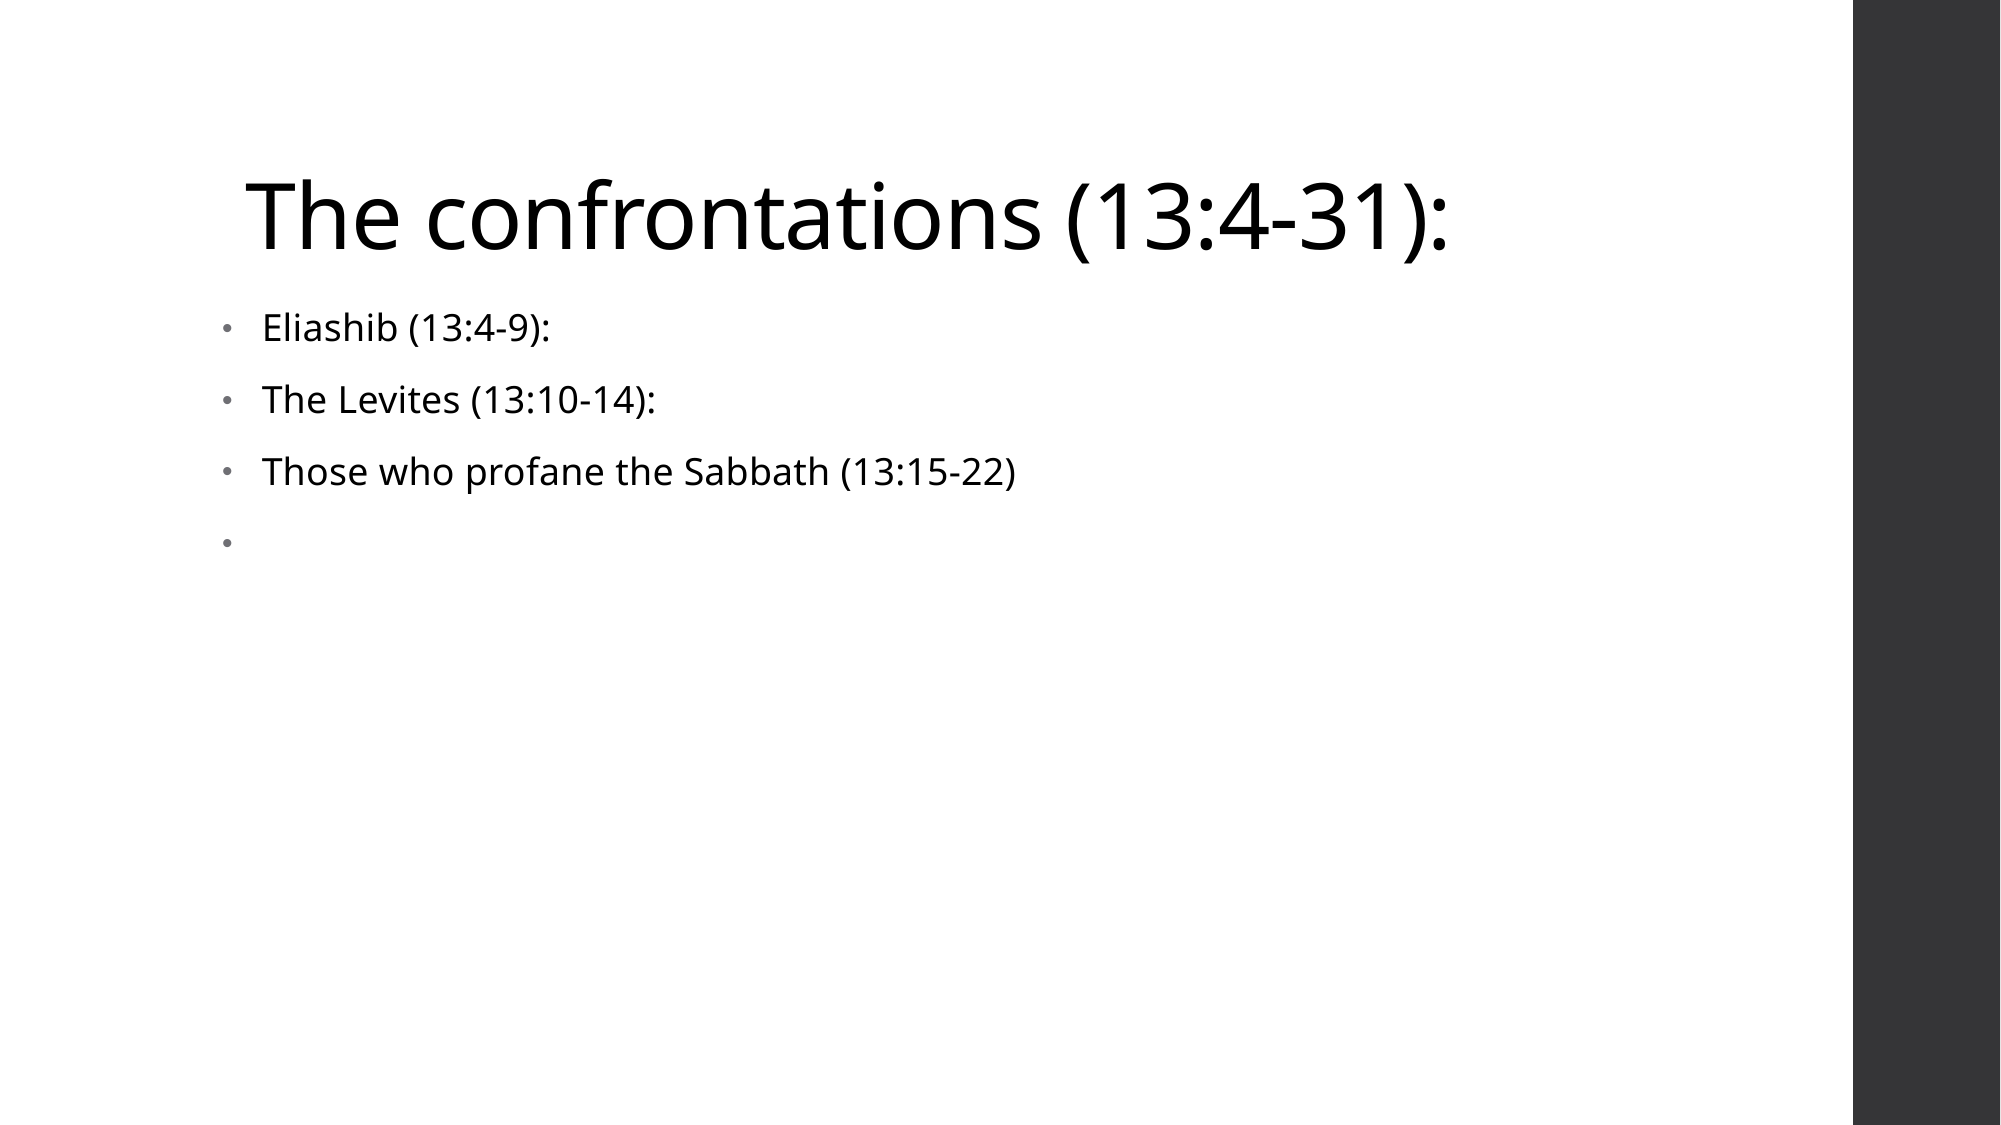

# The confrontations (13:4-31):
 Eliashib (13:4-9):
 The Levites (13:10-14):
 Those who profane the Sabbath (13:15-22)